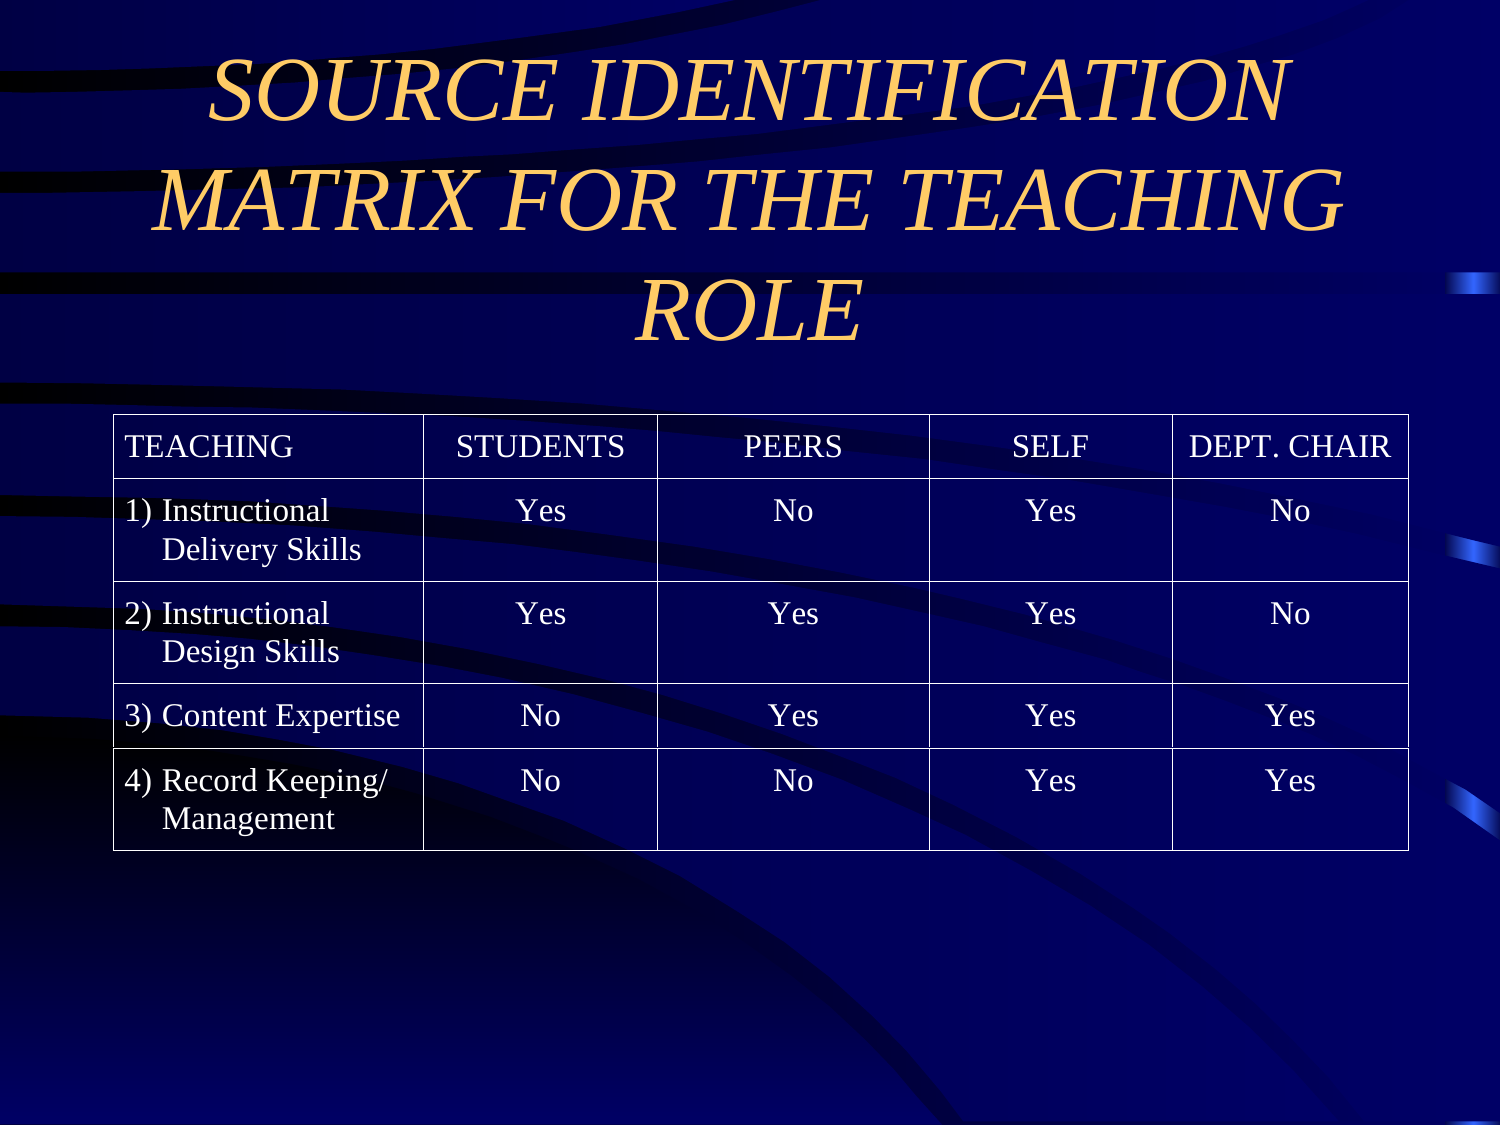

# SOURCE IDENTIFICATION MATRIX FOR THE TEACHING ROLE